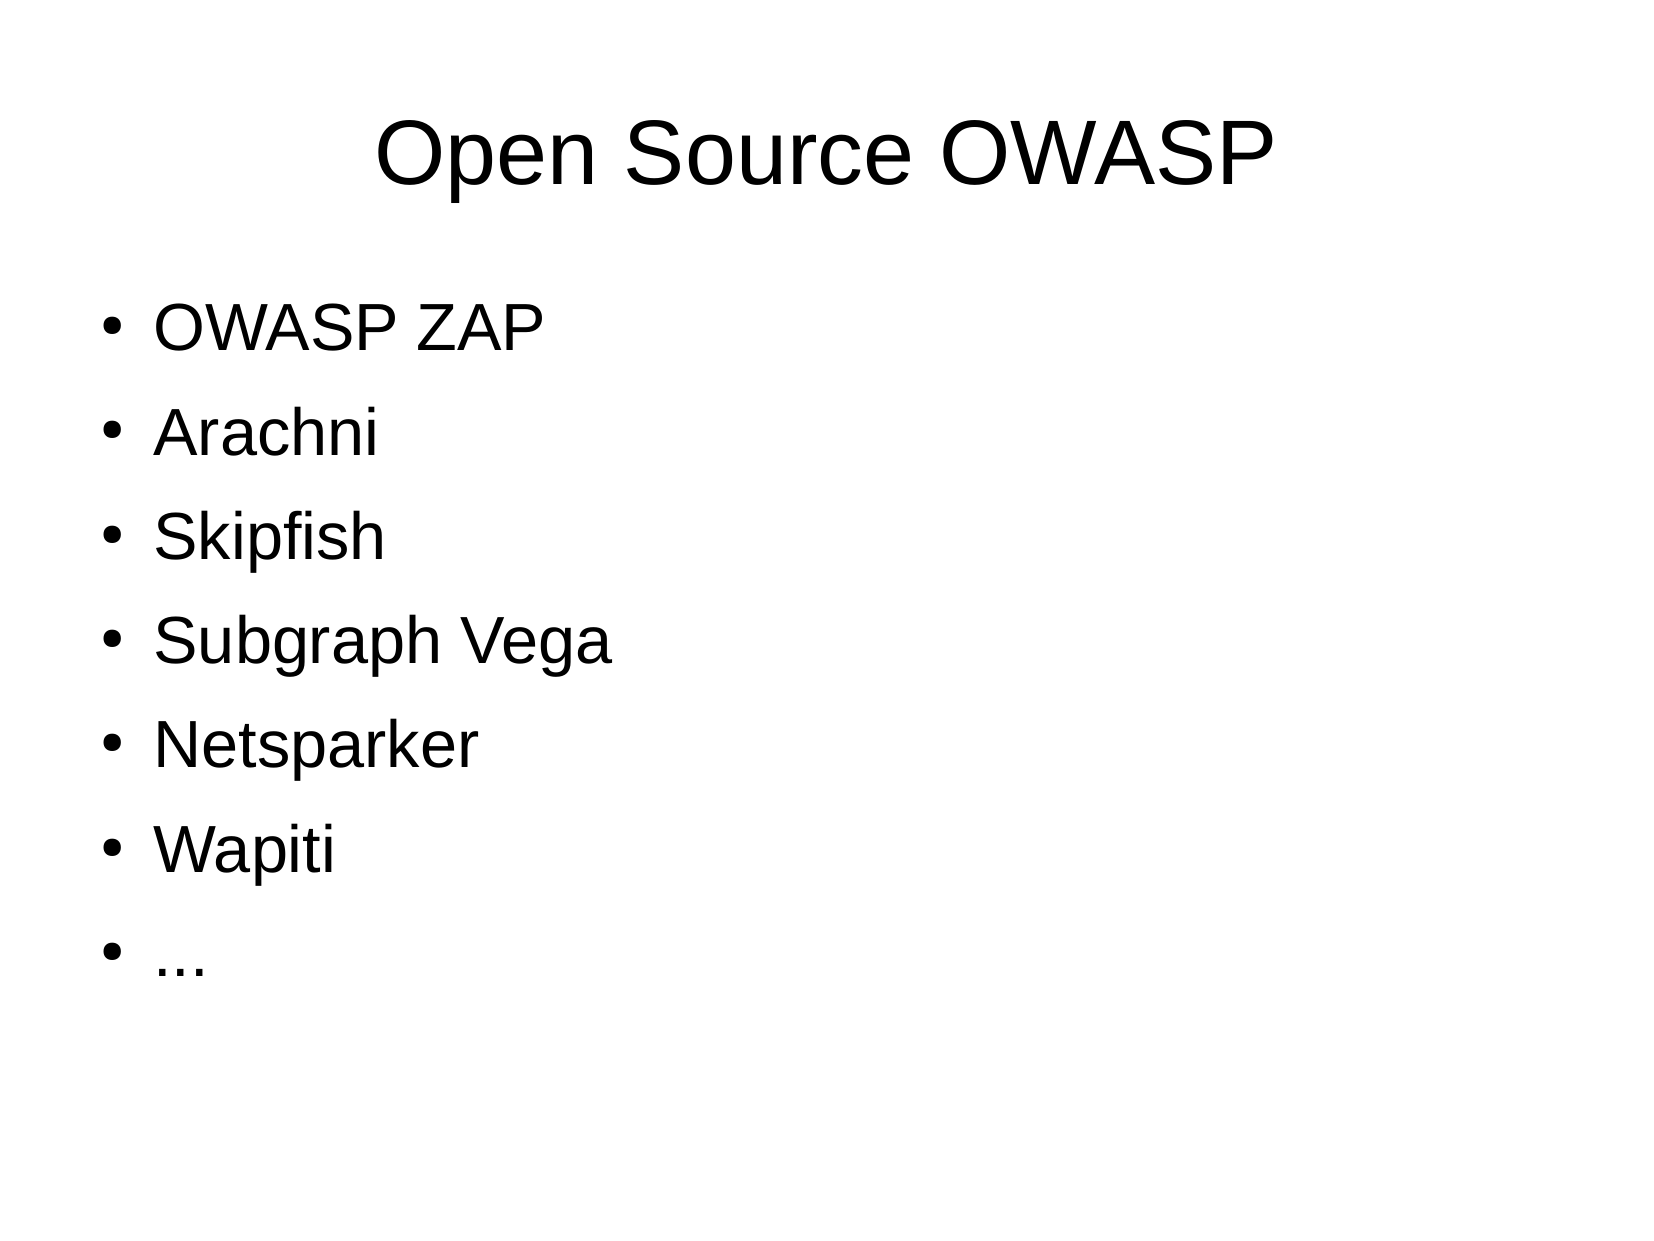

# Open Source OWASP
OWASP ZAP
Arachni
Skipfish
Subgraph Vega
Netsparker
Wapiti
...